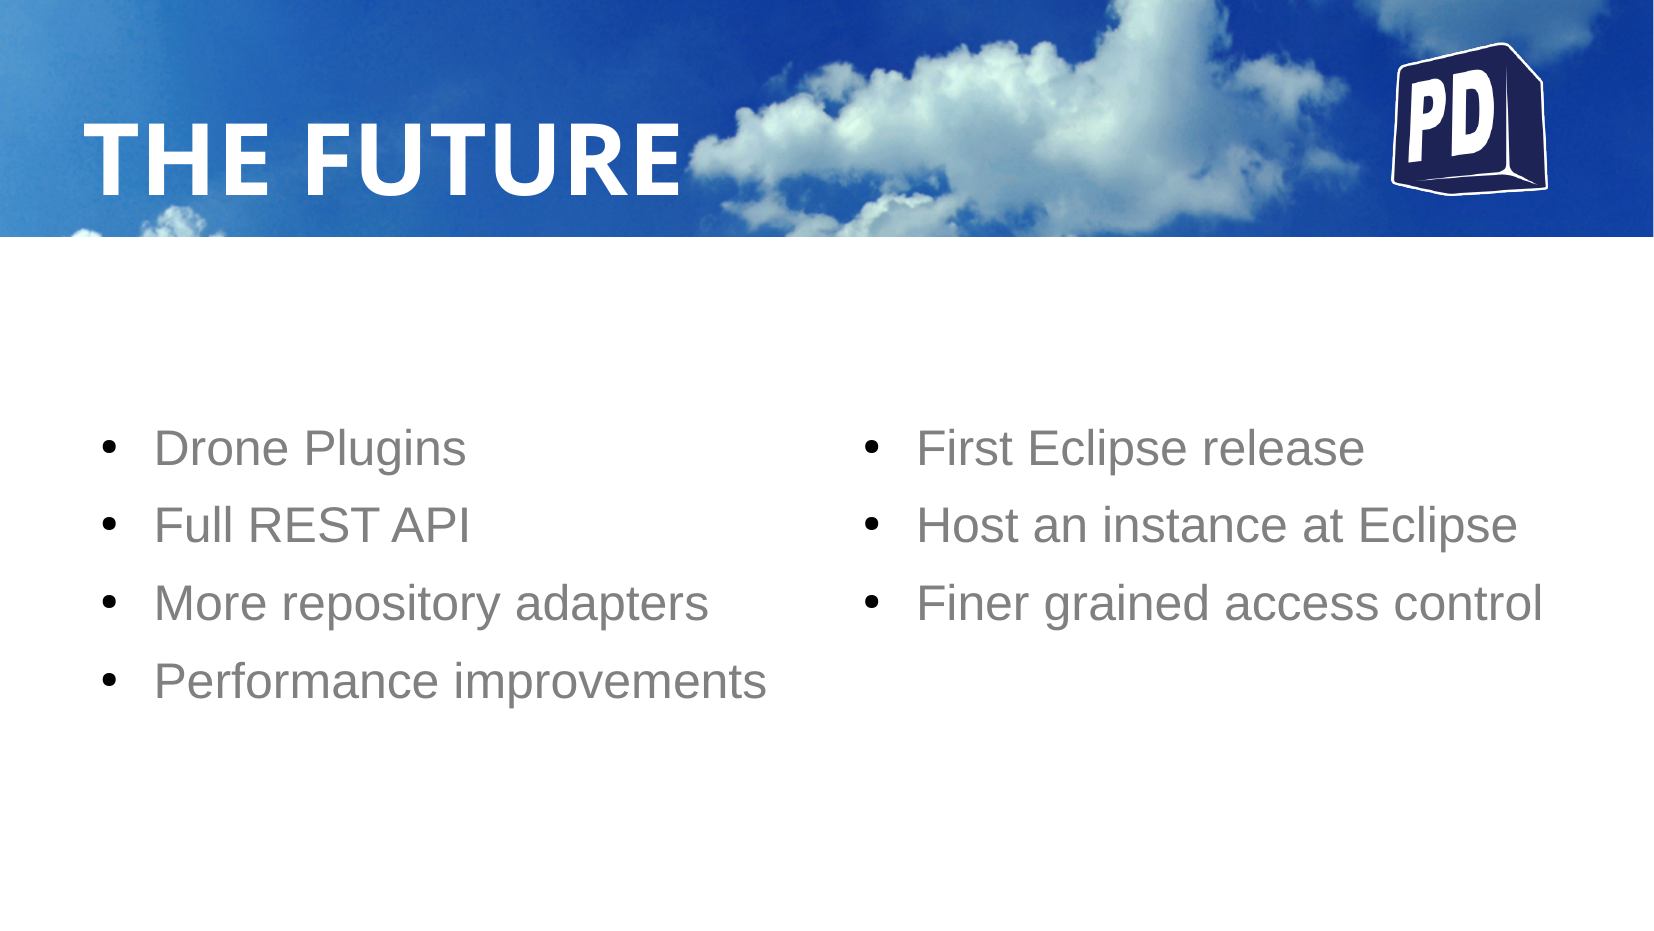

# THE FUTURE
Drone Plugins
Full REST API
More repository adapters
Performance improvements
First Eclipse release
Host an instance at Eclipse
Finer grained access control